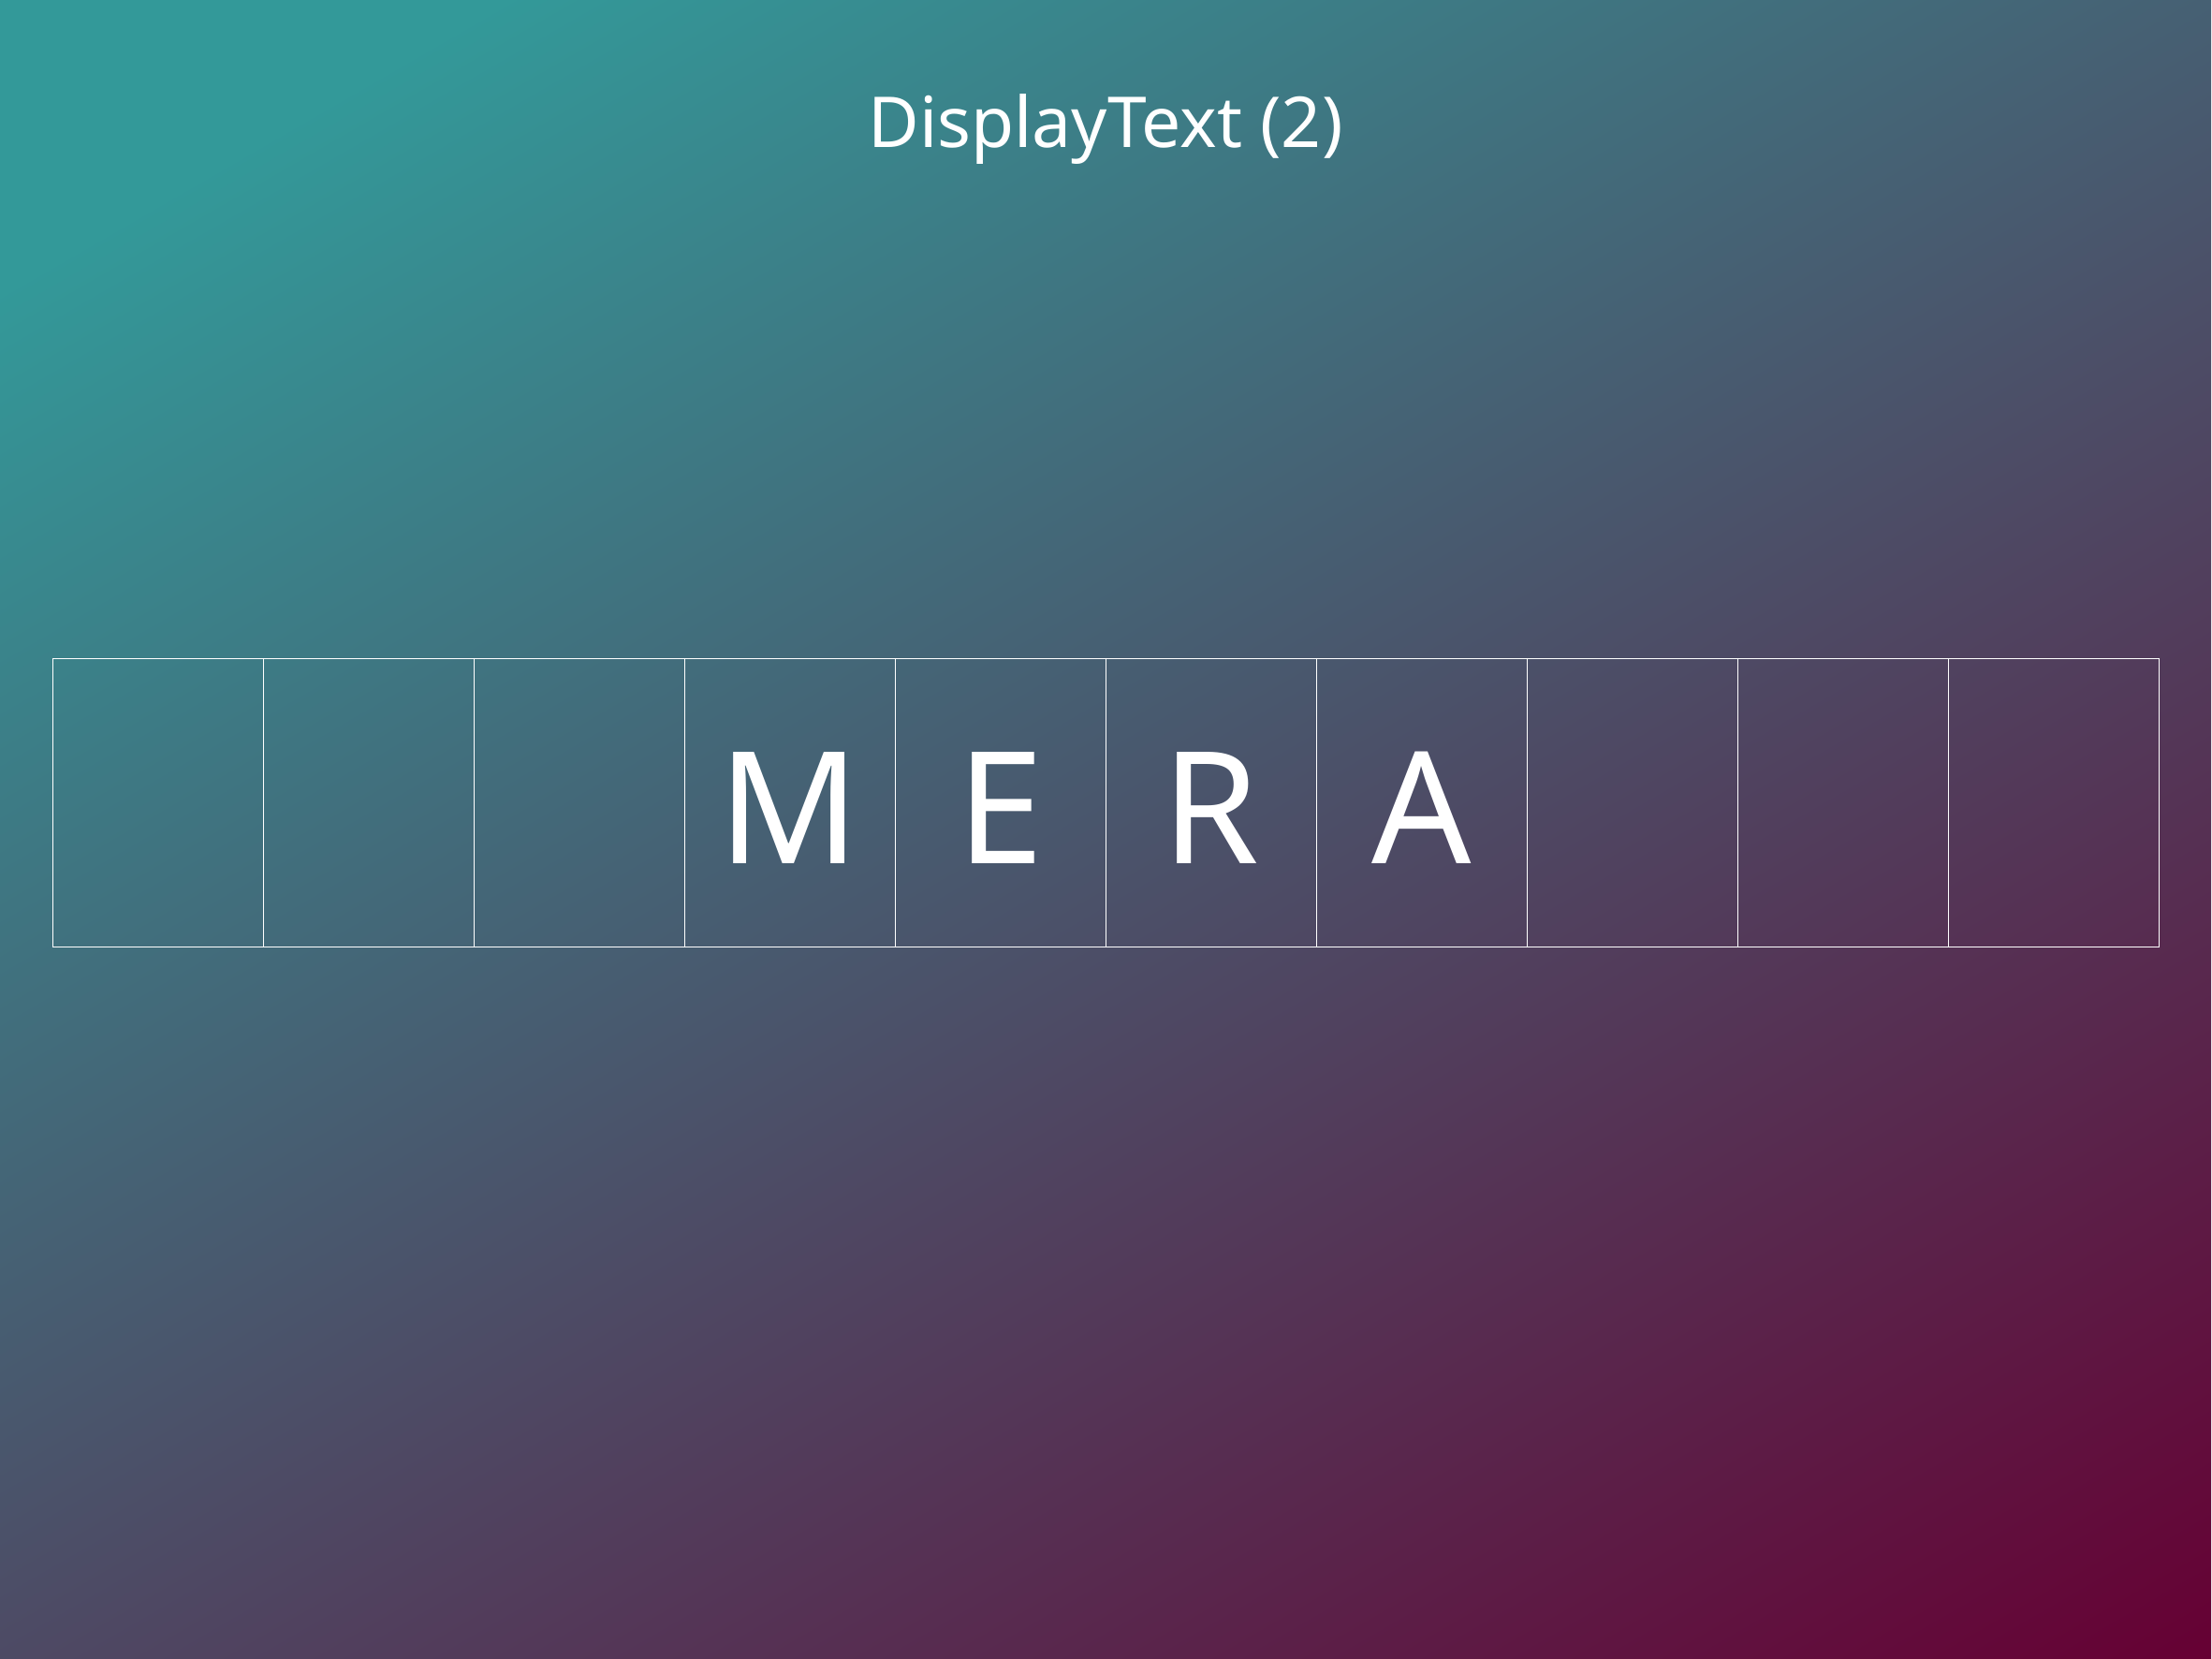

DisplayText (2)
| | | | M | E | R | A | | | |
| --- | --- | --- | --- | --- | --- | --- | --- | --- | --- |